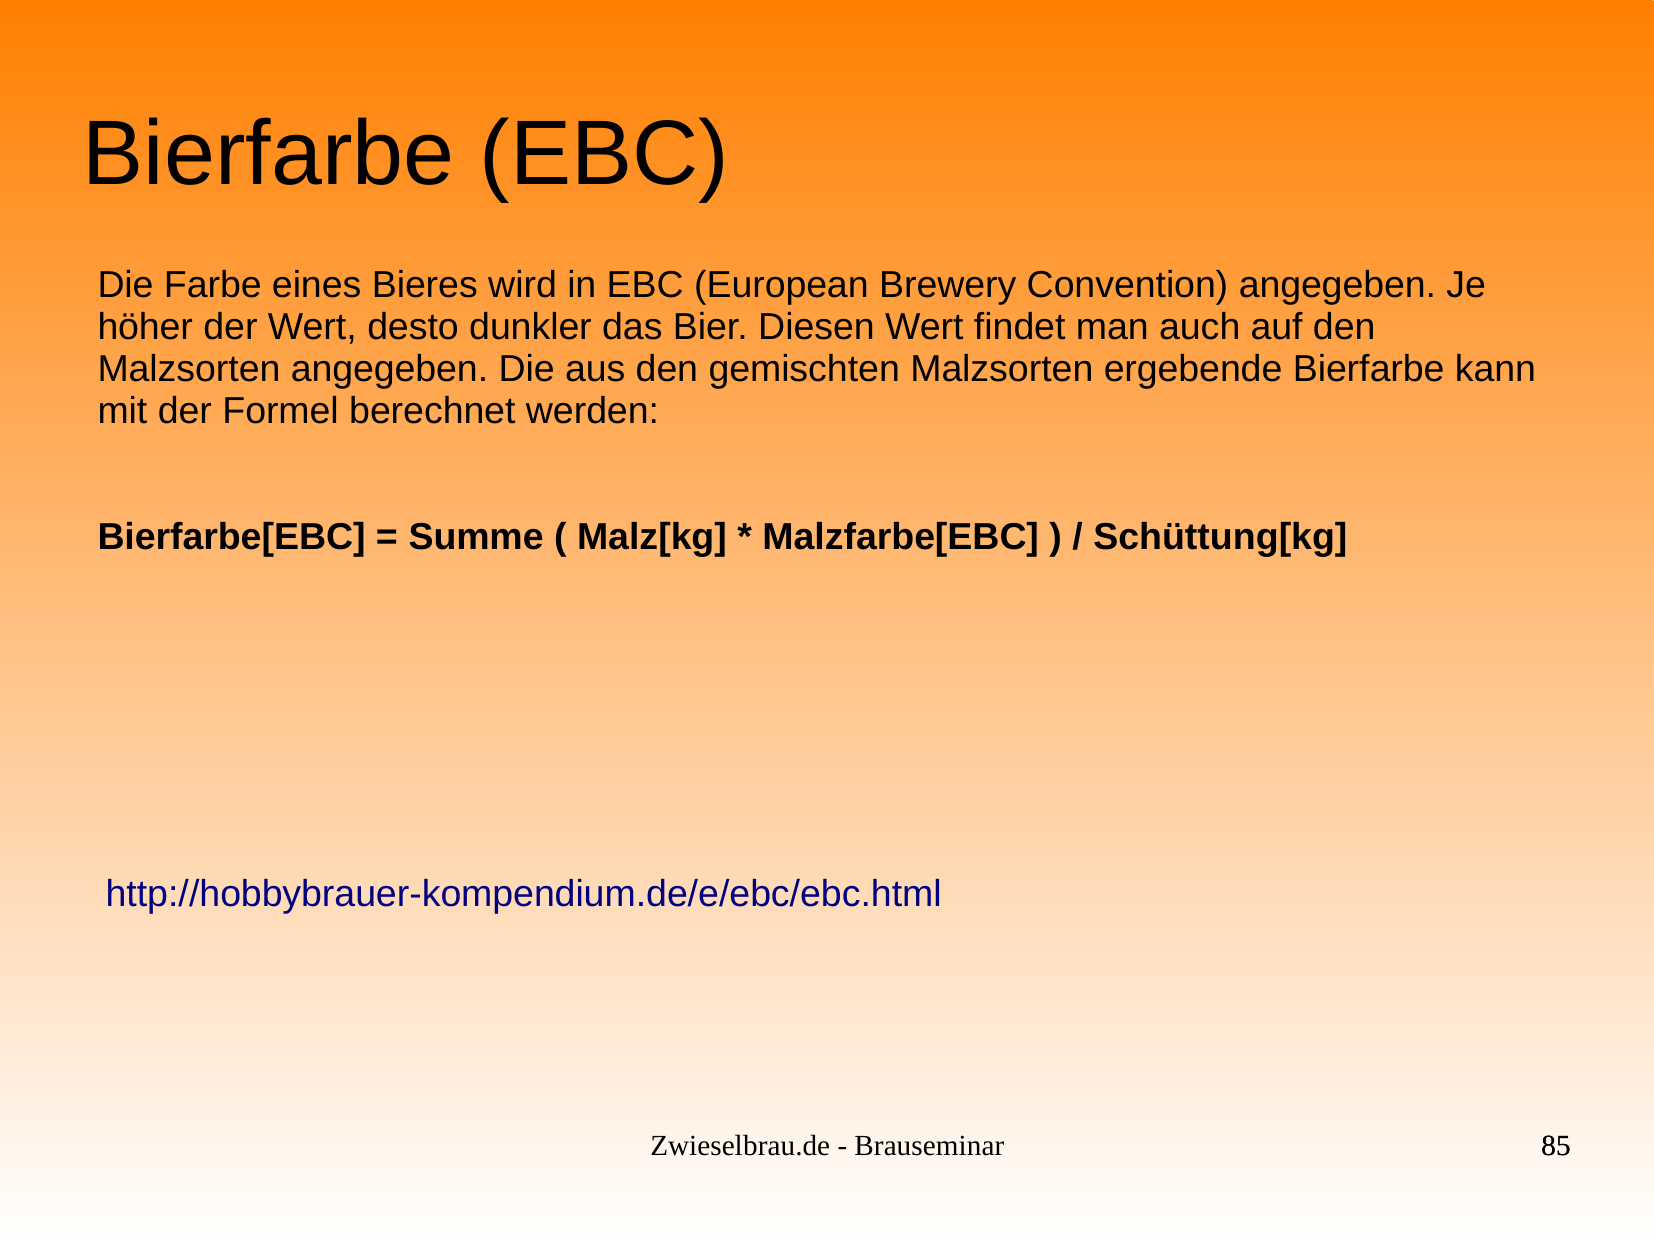

# Bierfarbe (EBC)
Die Farbe eines Bieres wird in EBC (European Brewery Convention) angegeben. Je höher der Wert, desto dunkler das Bier. Diesen Wert findet man auch auf den Malzsorten angegeben. Die aus den gemischten Malzsorten ergebende Bierfarbe kann mit der Formel berechnet werden:
Bierfarbe[EBC] = Summe ( Malz[kg] * Malzfarbe[EBC] ) / Schüttung[kg]
http://hobbybrauer-kompendium.de/e/ebc/ebc.html
Zwieselbrau.de - Brauseminar
85